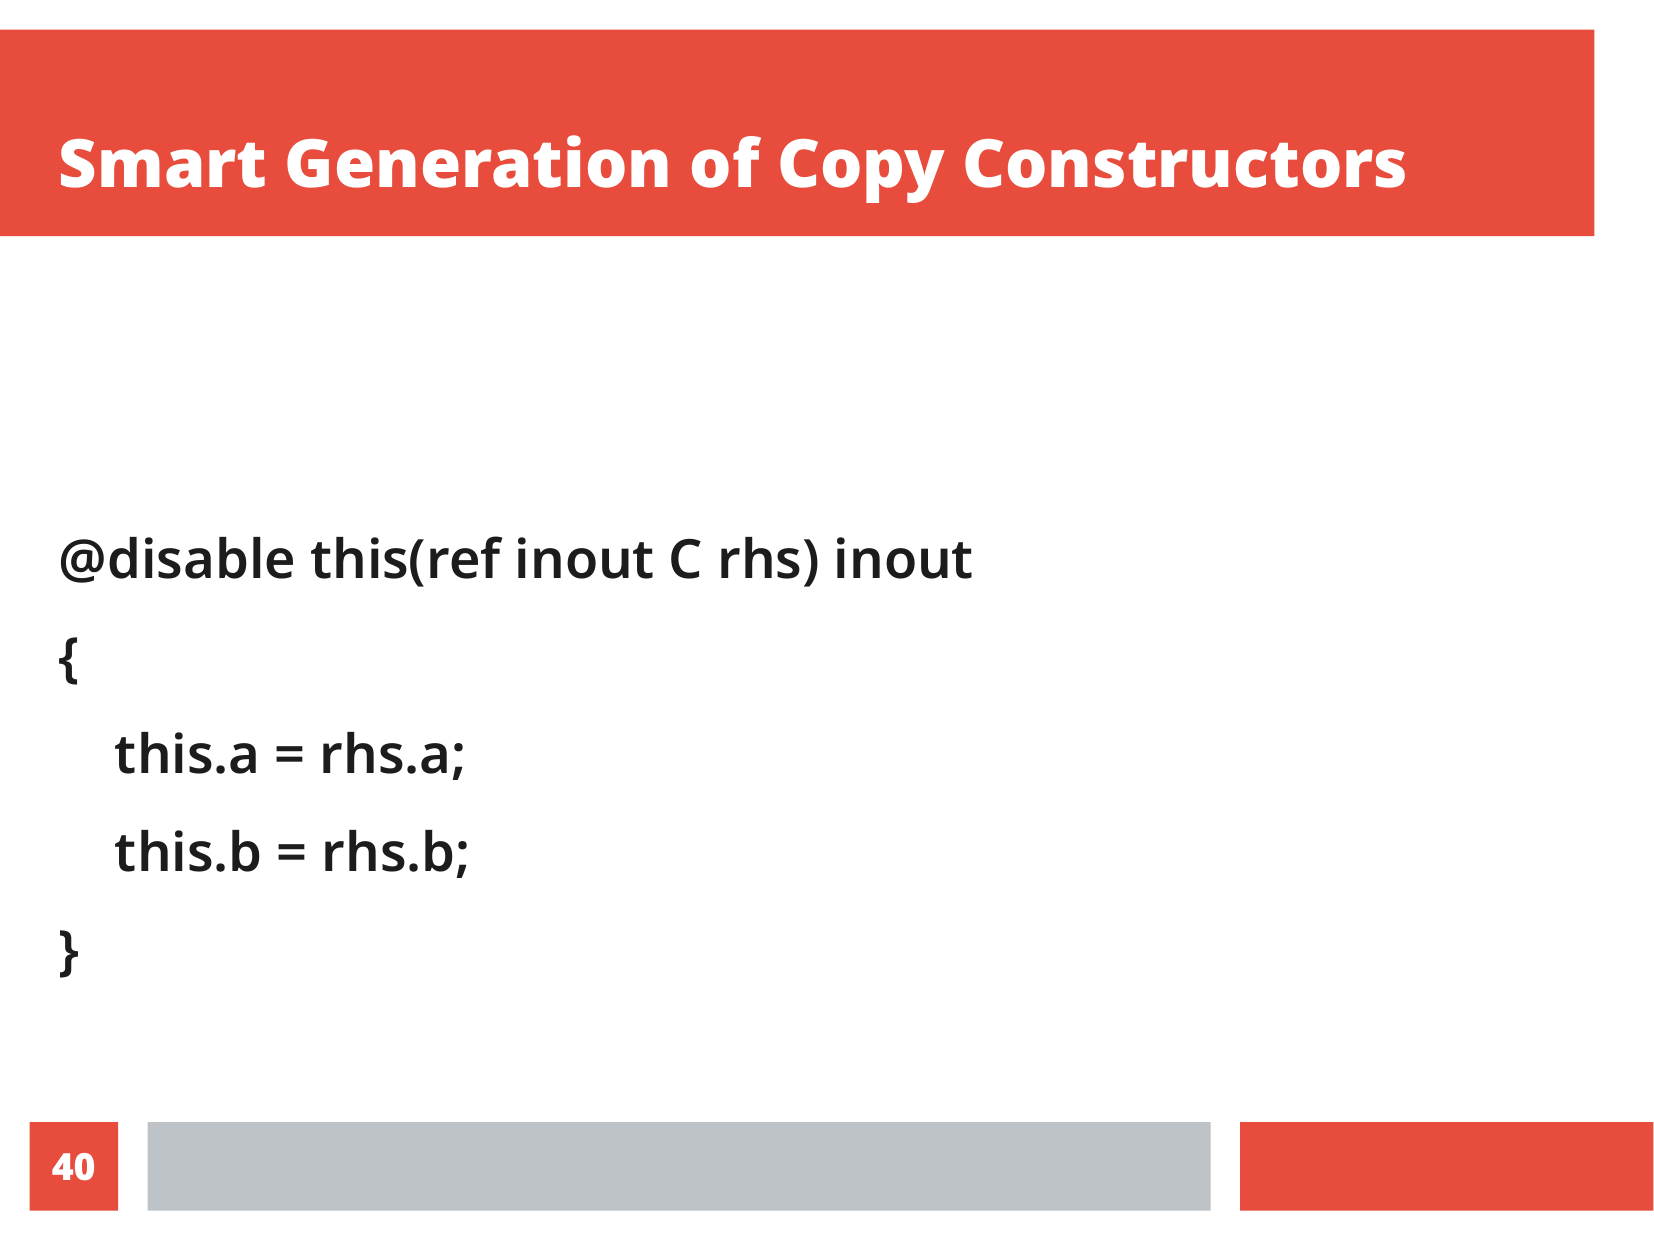

# Smart Generation of Copy Constructors
@disable this(ref inout C rhs) inout
{
 this.a = rhs.a;
 this.b = rhs.b;
}
40